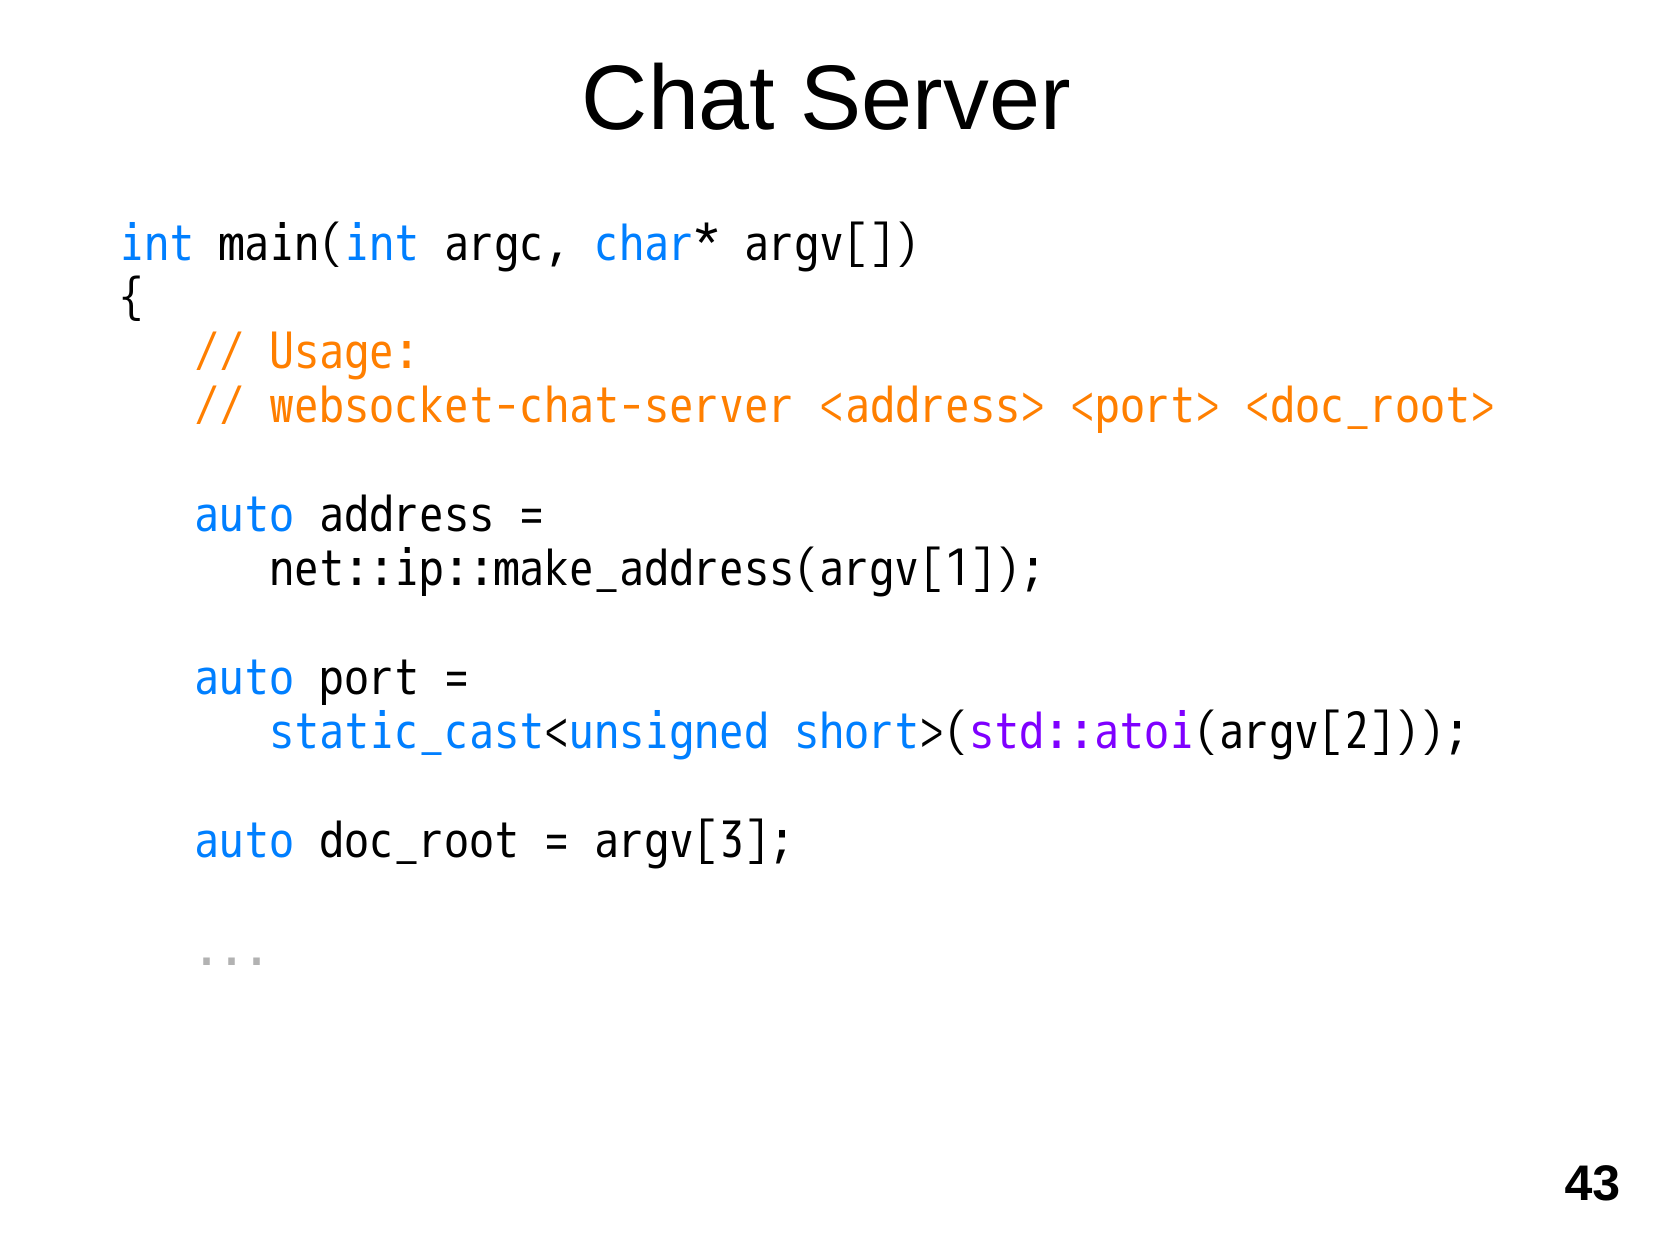

# Chat Server
int main(int argc, char* argv[])
{
	// Usage:
	// websocket-chat-server <address> <port> <doc_root>
	auto address =
		net::ip::make_address(argv[1]);
	auto port =
		static_cast<unsigned short>(std::atoi(argv[2]));
	auto doc_root = argv[3];
	...
43